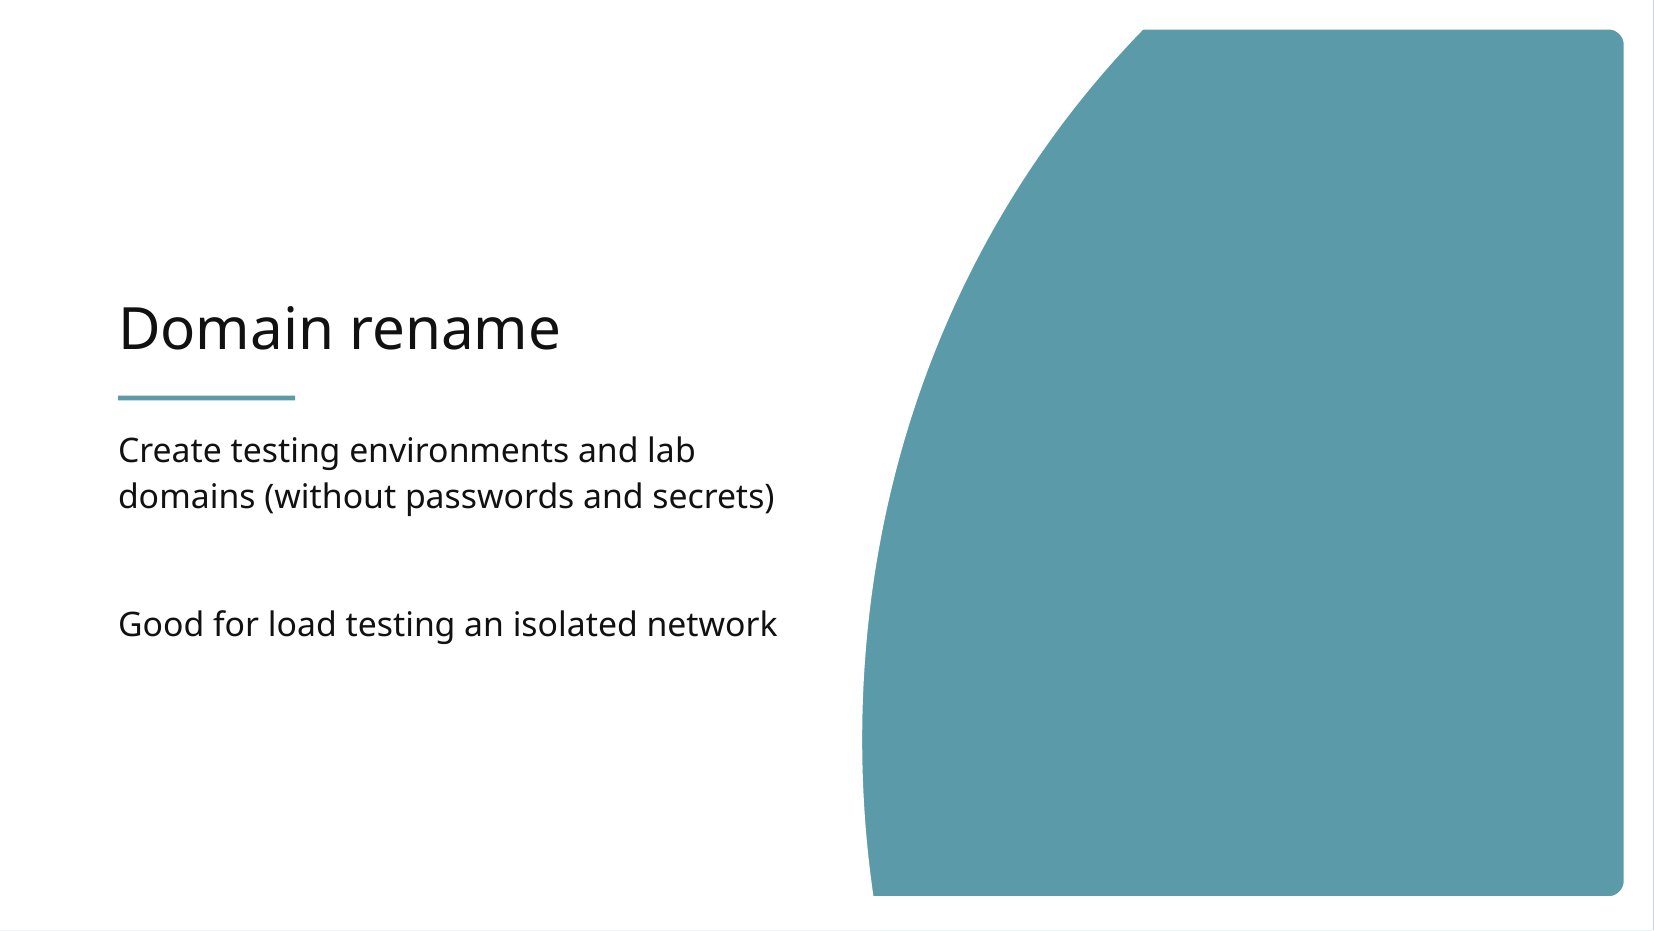

# Domain rename
Create testing environments and lab domains (without passwords and secrets)
Good for load testing an isolated network